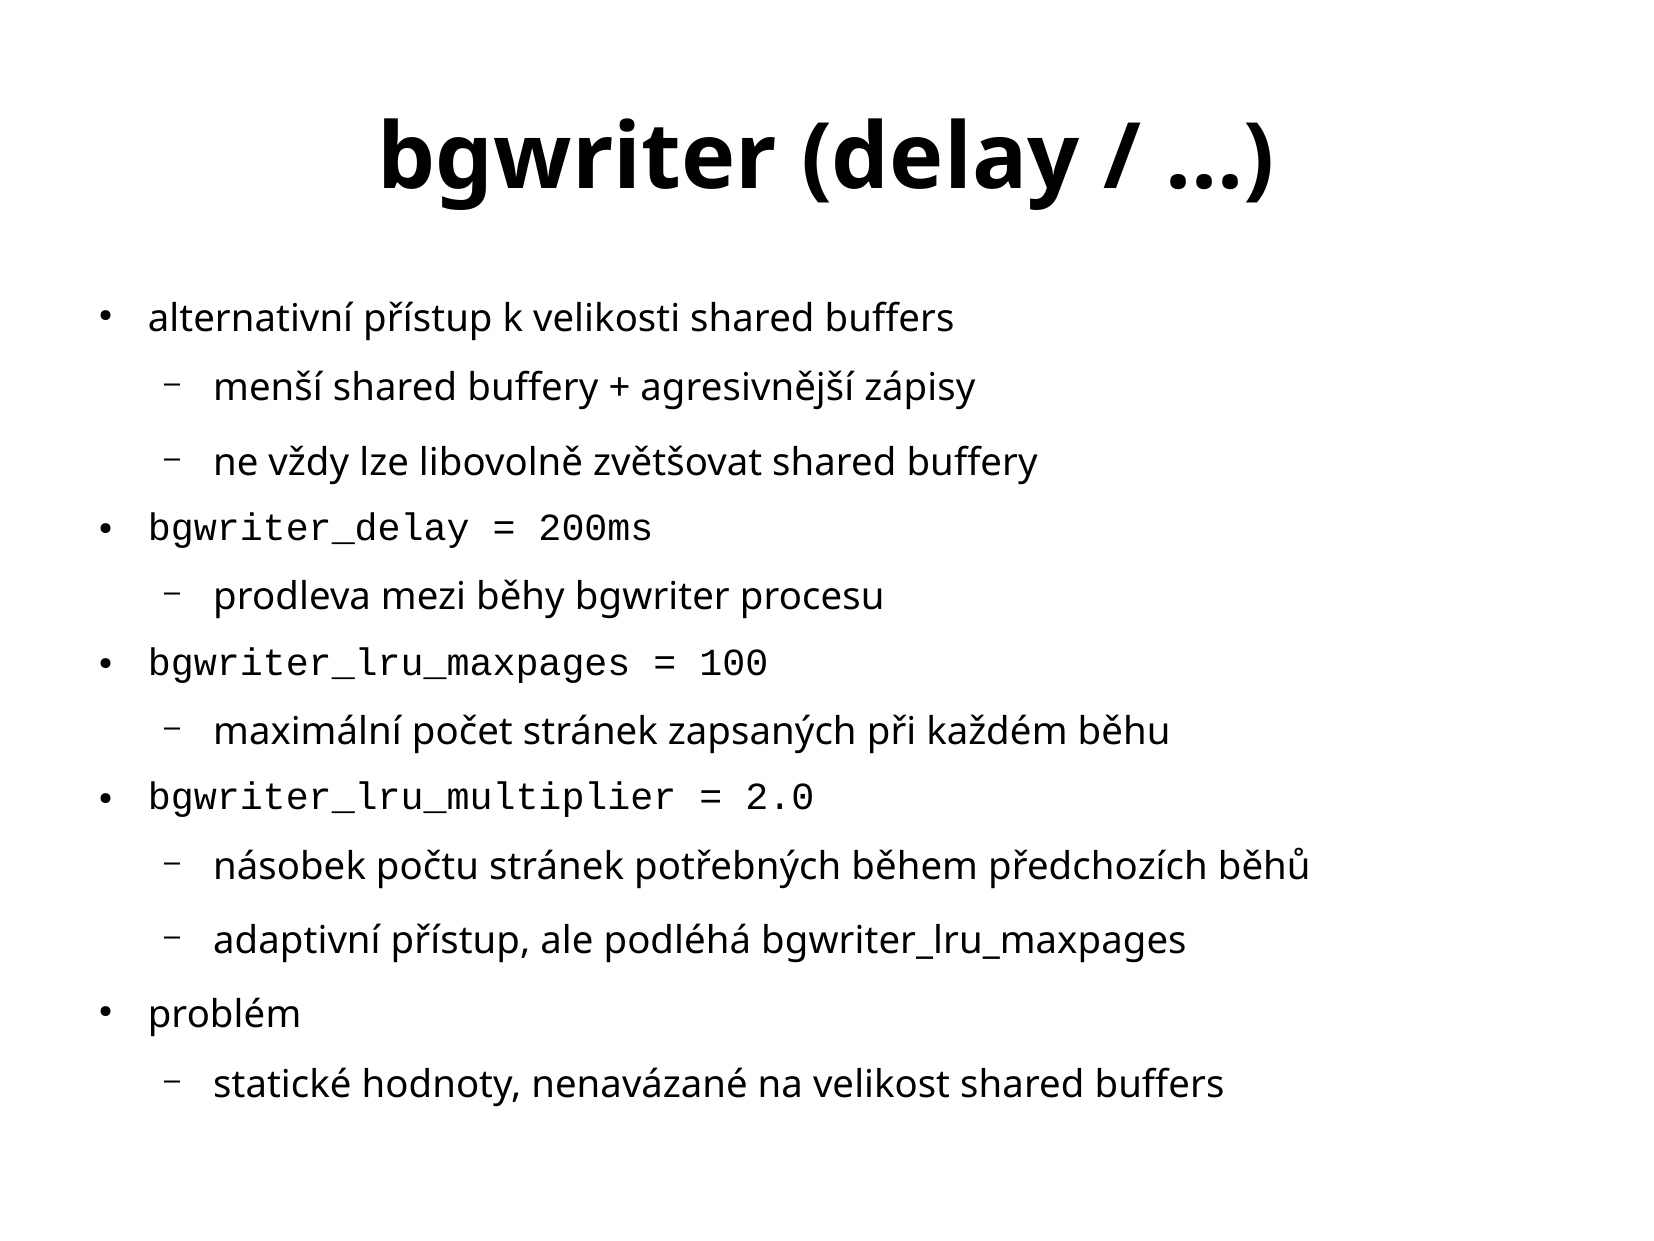

# bgwriter (delay / ...)
alternativní přístup k velikosti shared buffers
menší shared buffery + agresivnější zápisy
ne vždy lze libovolně zvětšovat shared buffery
bgwriter_delay = 200ms
prodleva mezi běhy bgwriter procesu
bgwriter_lru_maxpages = 100
maximální počet stránek zapsaných při každém běhu
bgwriter_lru_multiplier = 2.0
násobek počtu stránek potřebných během předchozích běhů
adaptivní přístup, ale podléhá bgwriter_lru_maxpages
problém
statické hodnoty, nenavázané na velikost shared buffers